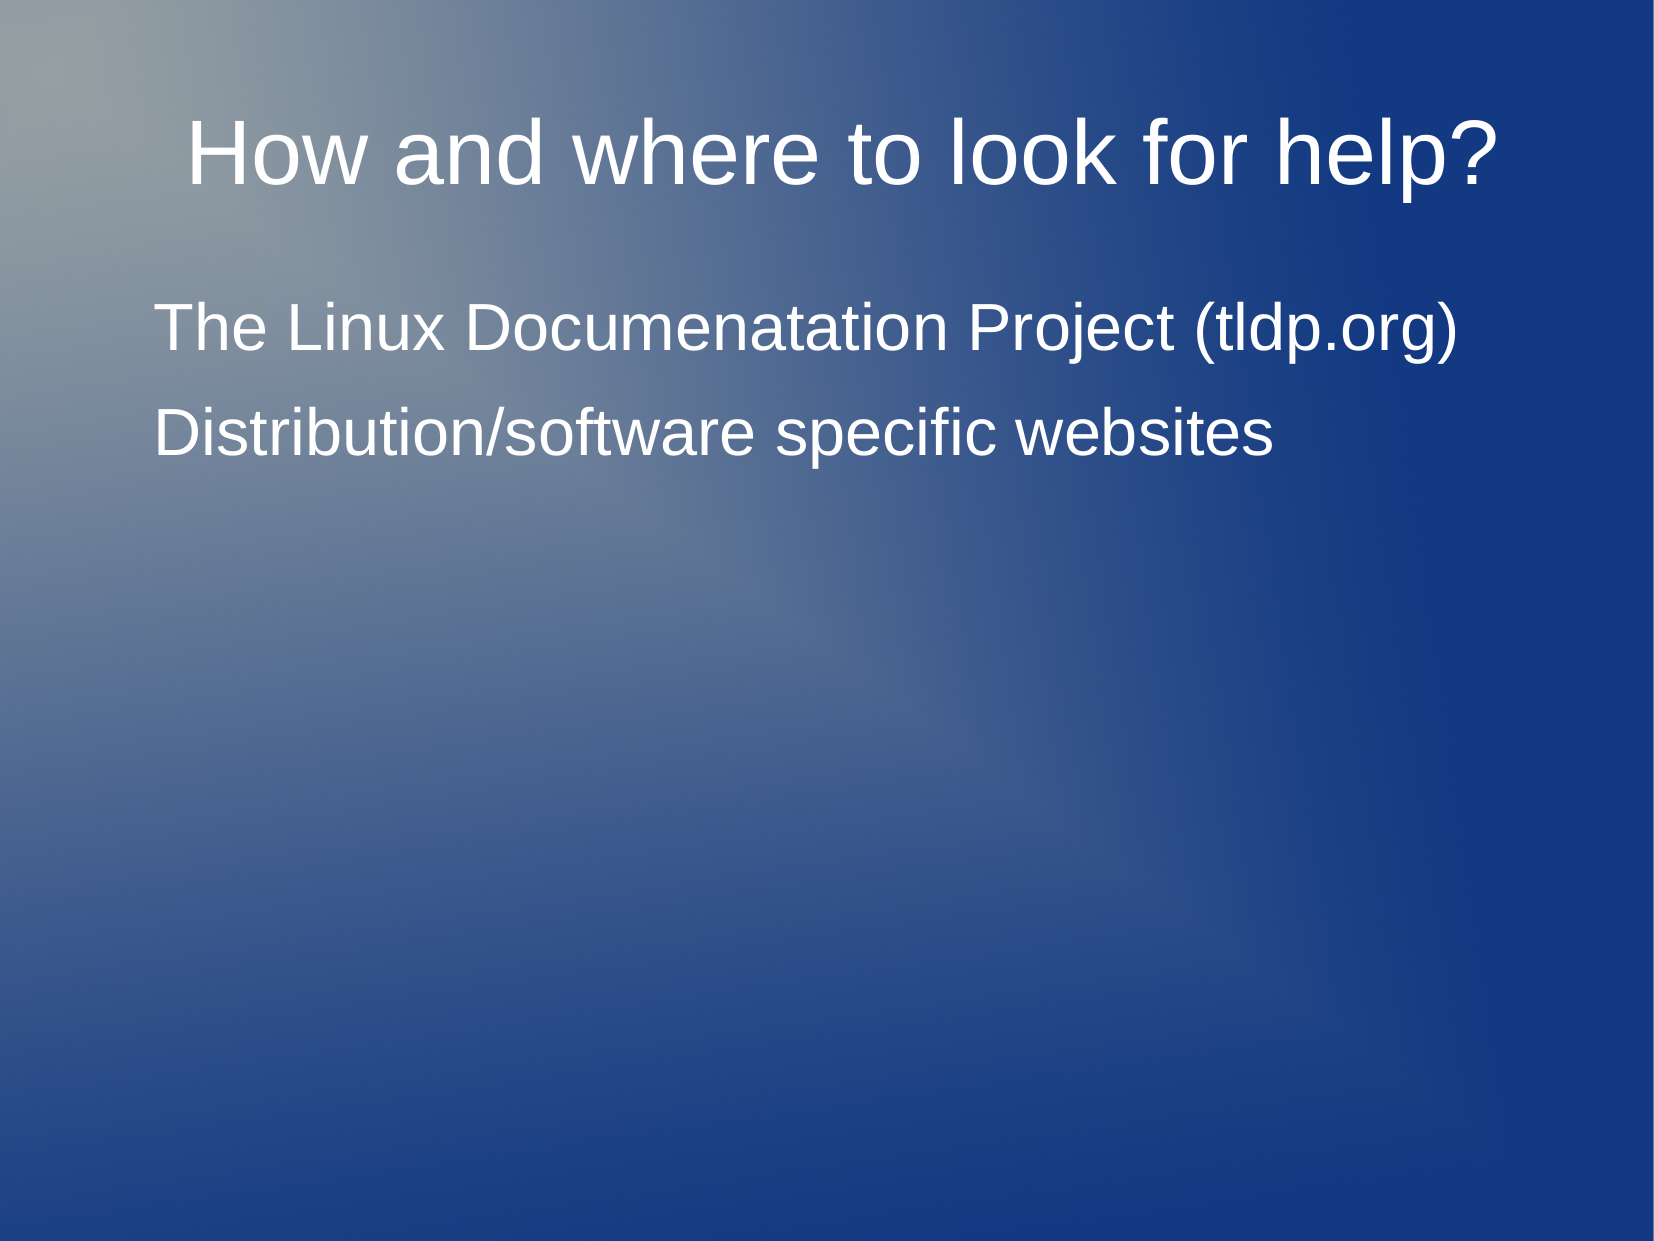

# How and where to look for help?
The Linux Documenatation Project (tldp.org)
Distribution/software specific websites